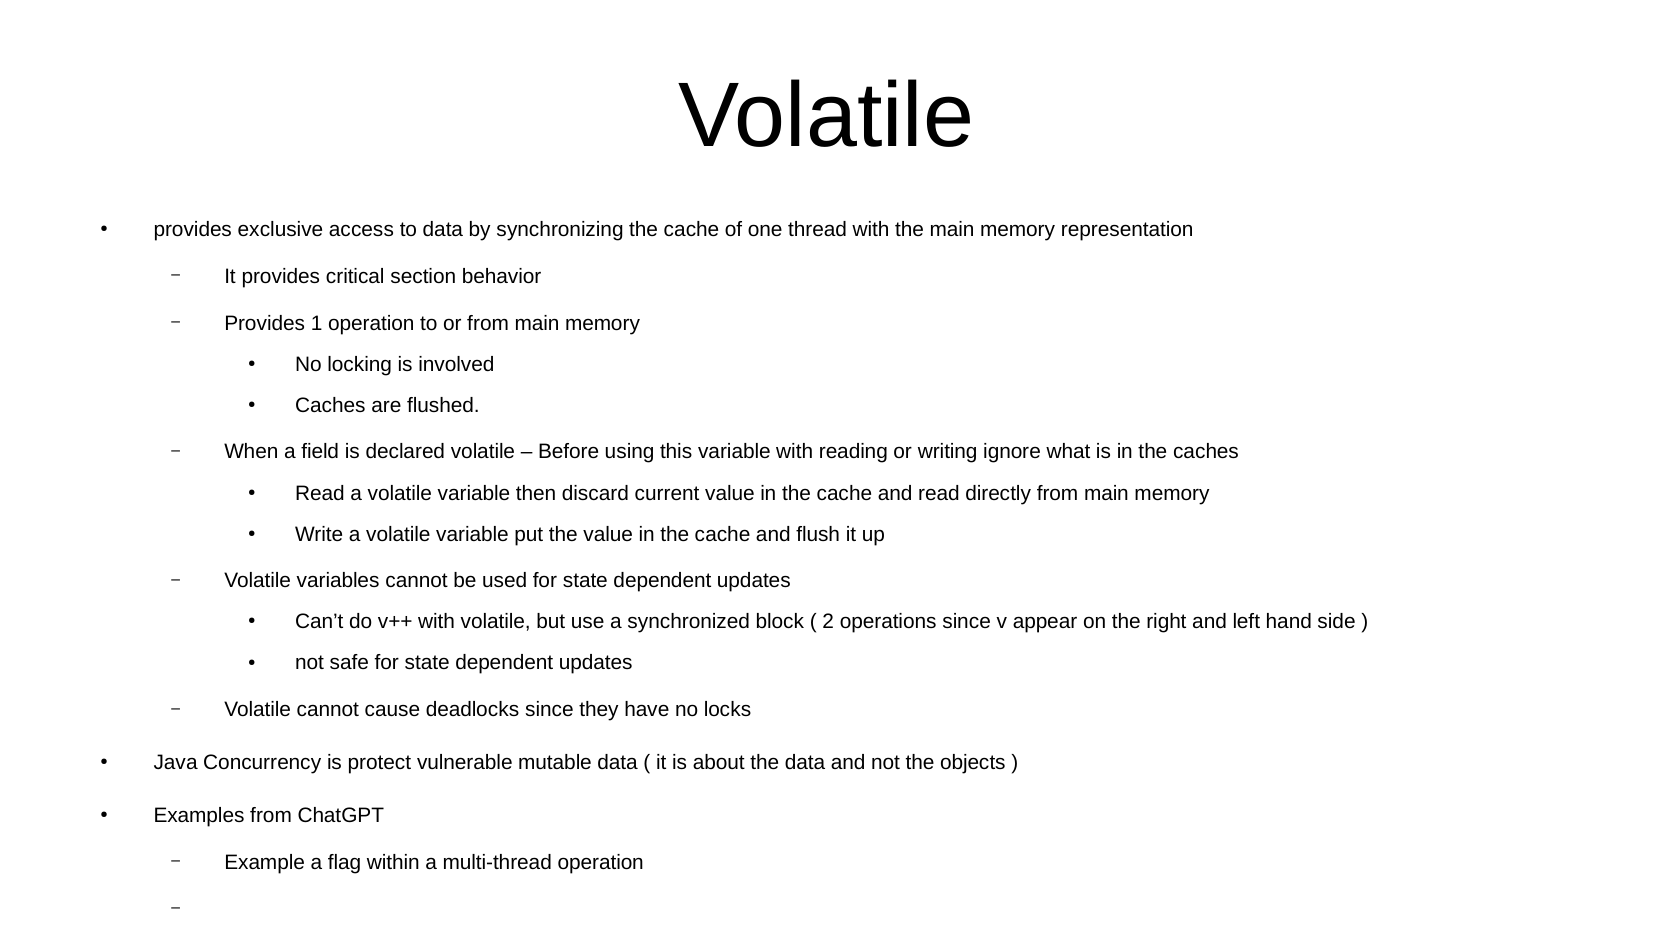

# Volatile
provides exclusive access to data by synchronizing the cache of one thread with the main memory representation
It provides critical section behavior
Provides 1 operation to or from main memory
No locking is involved
Caches are flushed.
When a field is declared volatile – Before using this variable with reading or writing ignore what is in the caches
Read a volatile variable then discard current value in the cache and read directly from main memory
Write a volatile variable put the value in the cache and flush it up
Volatile variables cannot be used for state dependent updates
Can’t do v++ with volatile, but use a synchronized block ( 2 operations since v appear on the right and left hand side )
not safe for state dependent updates
Volatile cannot cause deadlocks since they have no locks
Java Concurrency is protect vulnerable mutable data ( it is about the data and not the objects )
Examples from ChatGPT
Example a flag within a multi-thread operation